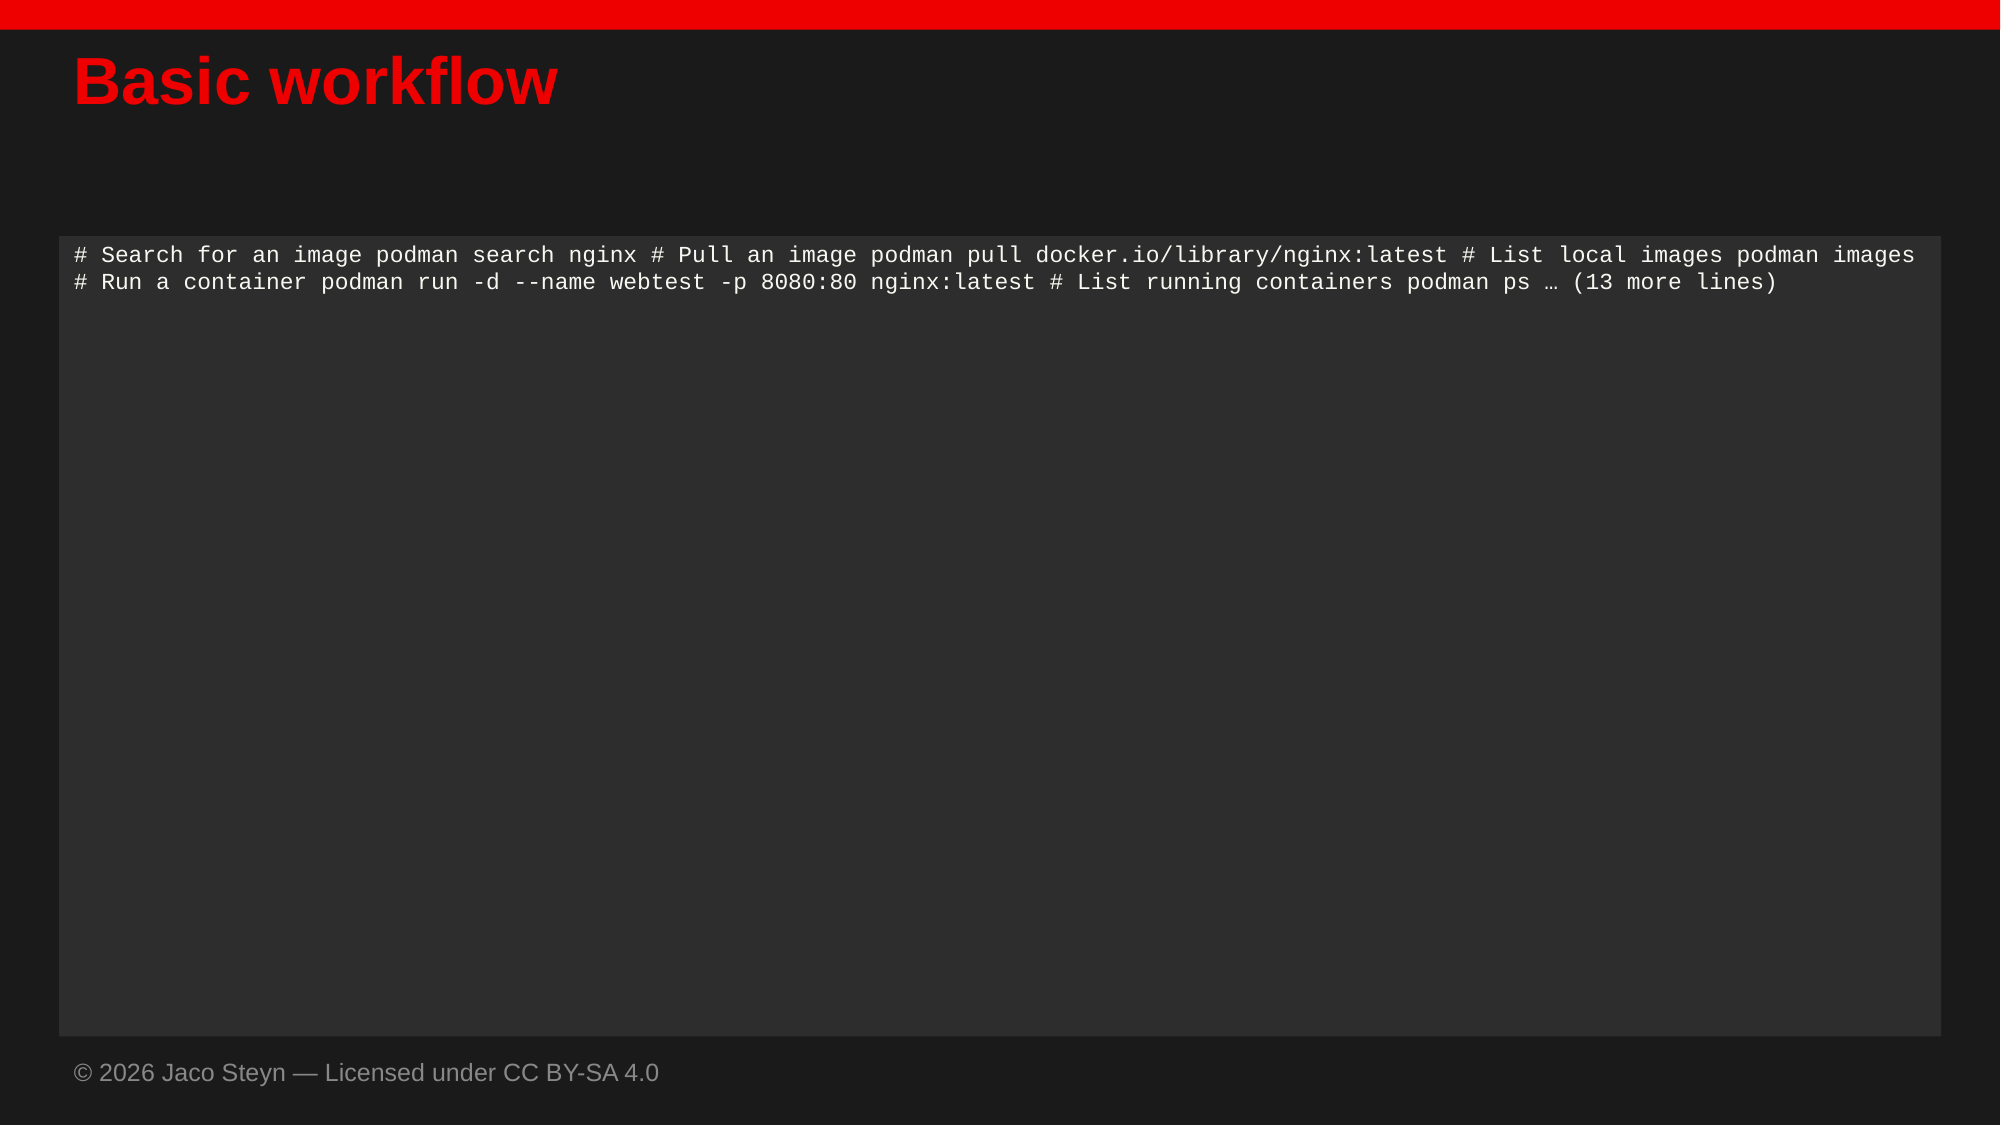

Basic workflow
# Search for an image podman search nginx # Pull an image podman pull docker.io/library/nginx:latest # List local images podman images # Run a container podman run -d --name webtest -p 8080:80 nginx:latest # List running containers podman ps … (13 more lines)
© 2026 Jaco Steyn — Licensed under CC BY-SA 4.0